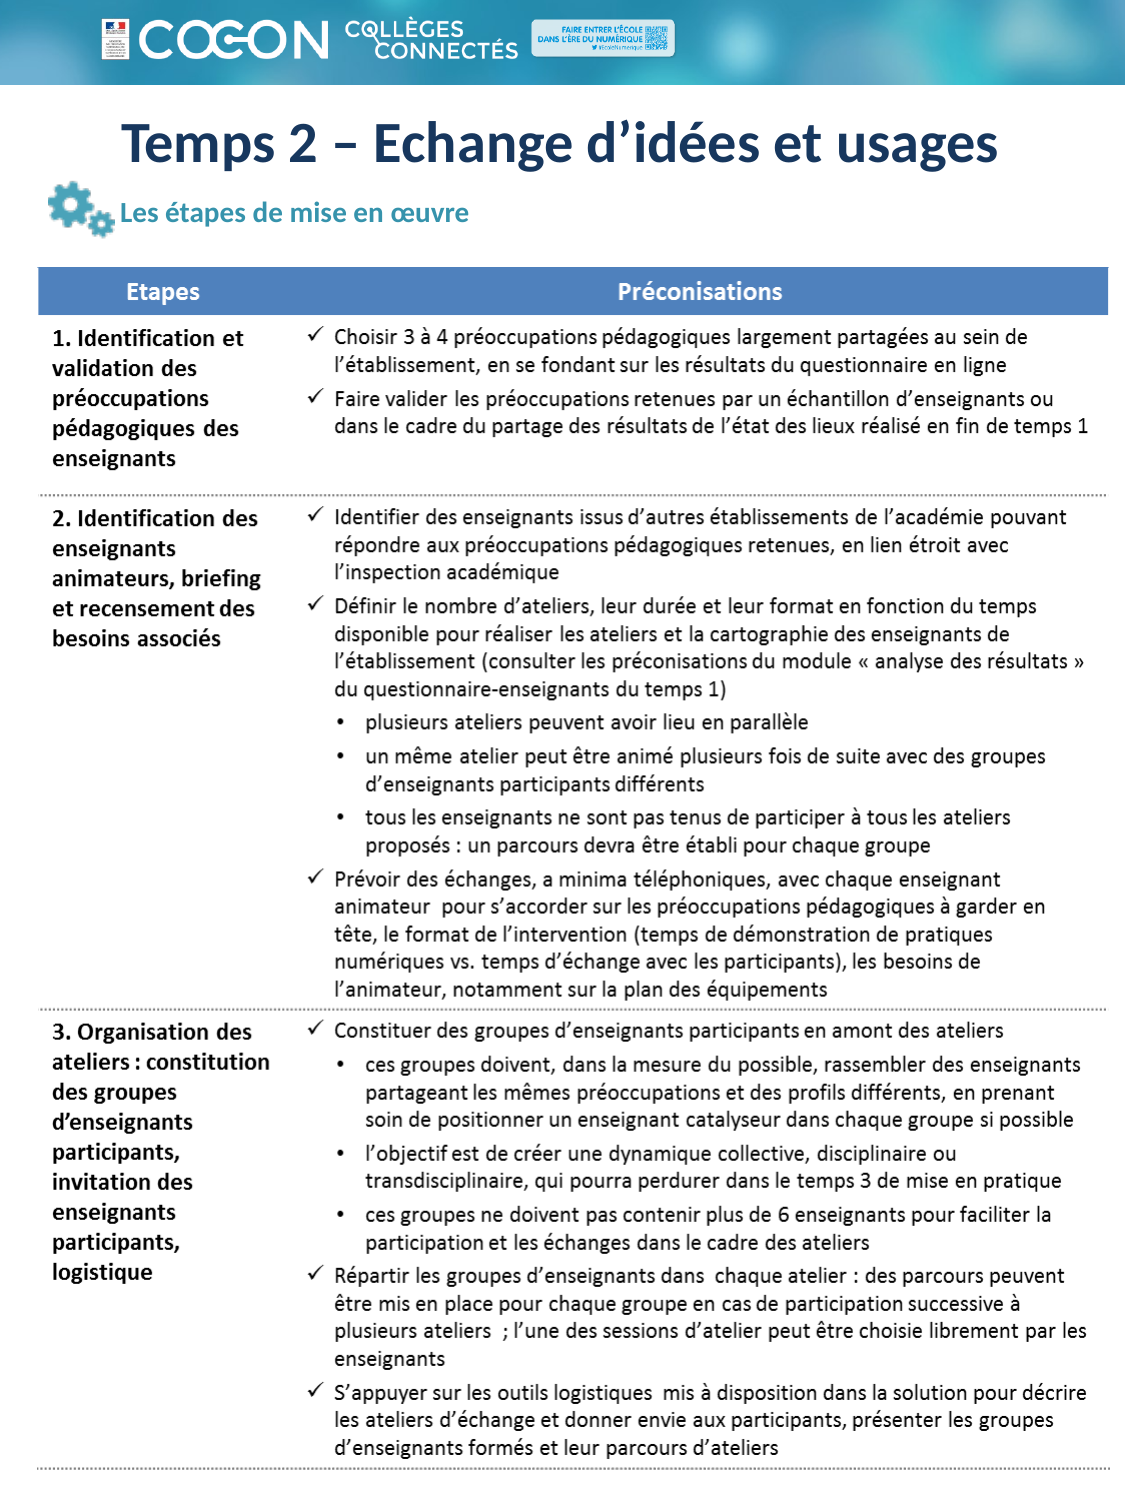

# Temps 2 – Echange d’idées et usages
Les étapes de mise en œuvre